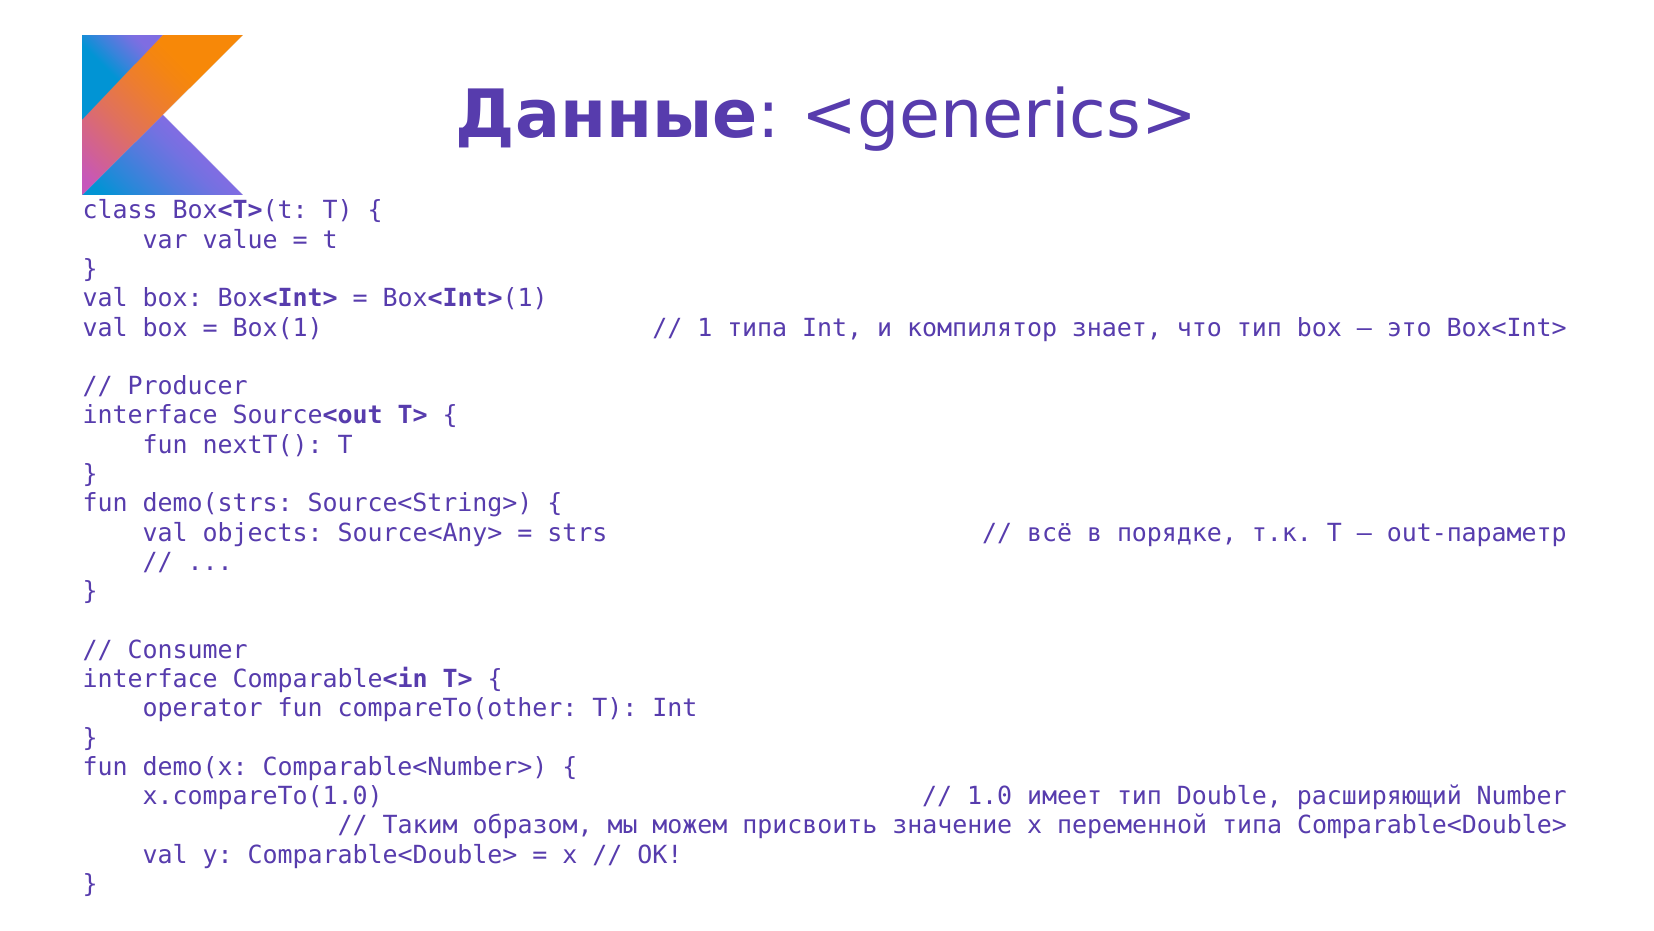

# Данные: <generics>
class Box<T>(t: T) {
 var value = t
}
val box: Box<Int> = Box<Int>(1)
val box = Box(1) // 1 типа Int, и компилятор знает, что тип box — это Box<Int>
// Producer
interface Source<out T> {
 fun nextT(): T
}
fun demo(strs: Source<String>) {
 val objects: Source<Any> = strs // всё в порядке, т.к. T — out-параметр
 // ...
}
// Consumer
interface Comparable<in T> {
 operator fun compareTo(other: T): Int
}
fun demo(x: Comparable<Number>) {
 x.compareTo(1.0) // 1.0 имеет тип Double, расширяющий Number
 // Таким образом, мы можем присвоить значение x переменной типа Comparable<Double>
 val y: Comparable<Double> = x // OK!
}